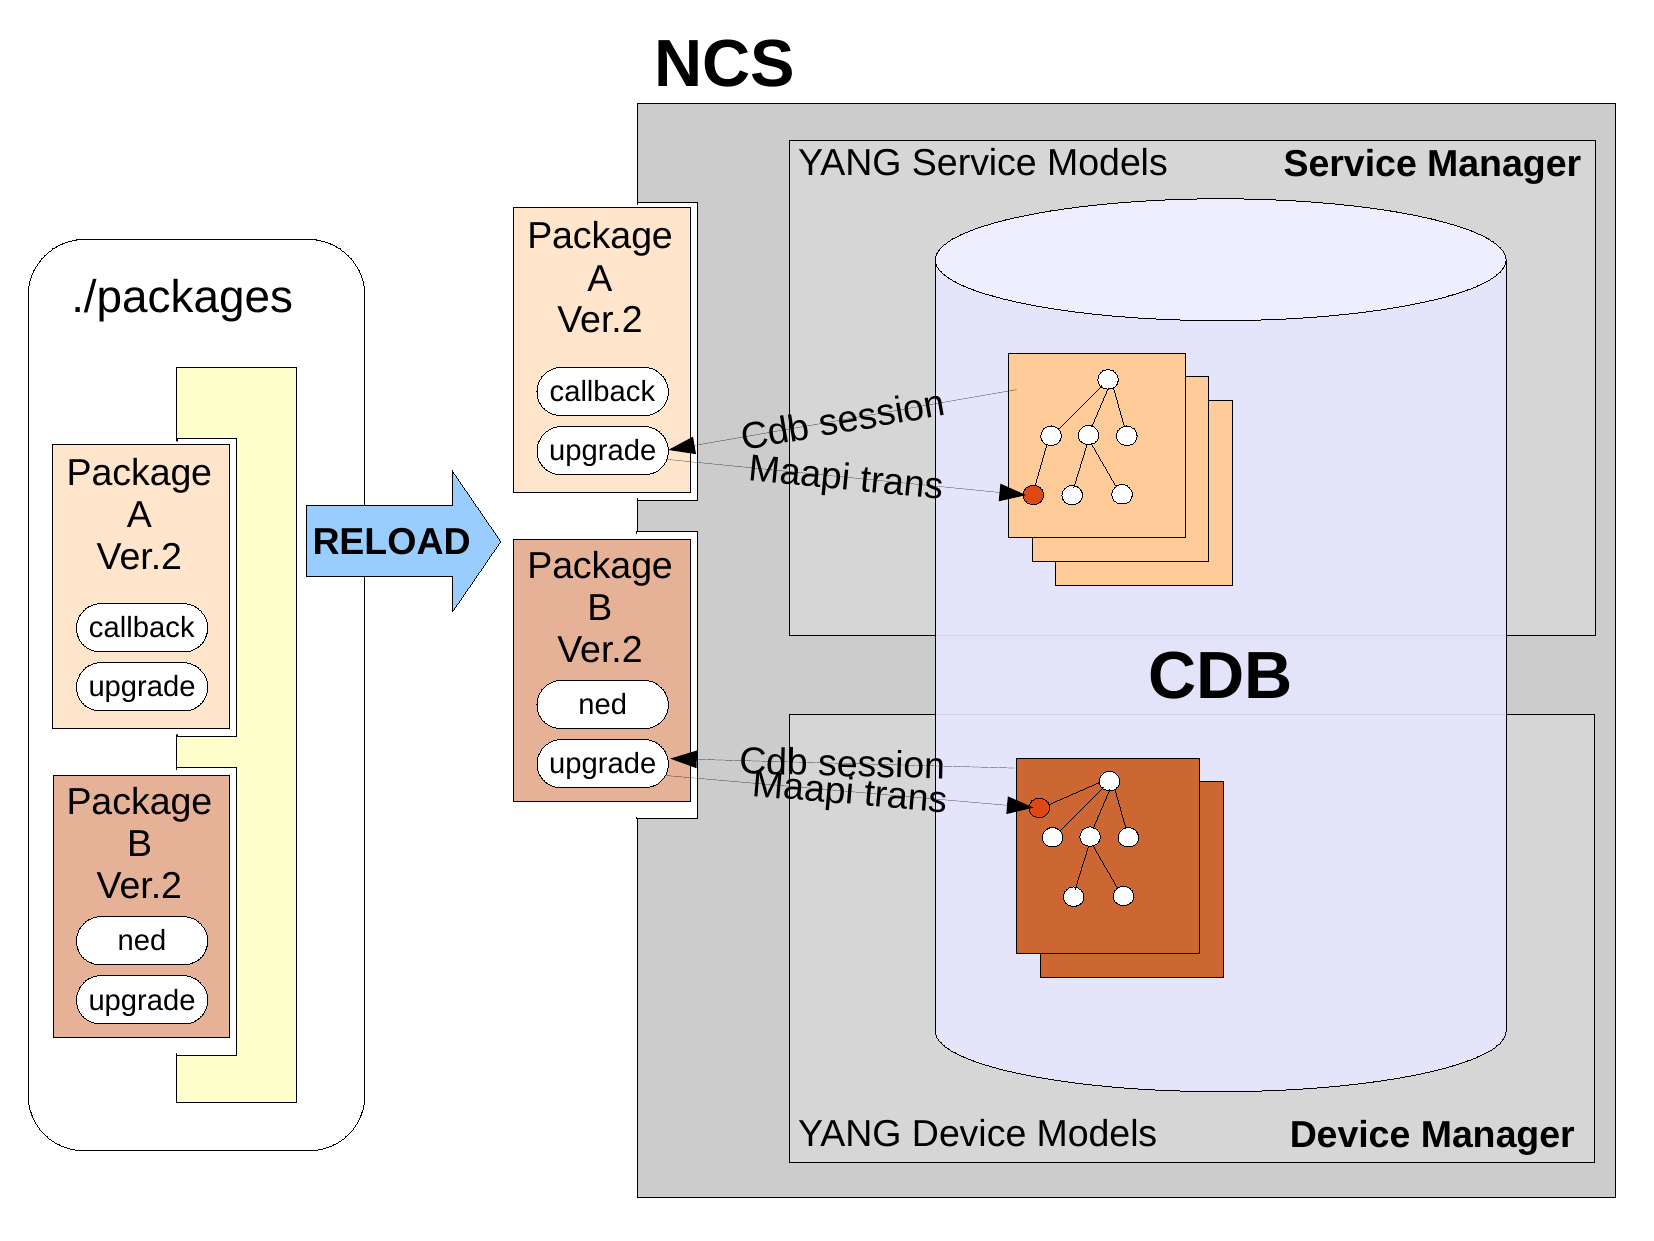

NCS
YANG Service Models
Service Manager
CDB
Package
A
Ver.2
./packages
callback
Cdb session
upgrade
Package
A
Ver.2
Maapi trans
RELOAD
Package
B
Ver.2
callback
upgrade
ned
upgrade
Cdb session
Package
B
Ver.2
Maapi trans
ned
upgrade
YANG Device Models
Device Manager